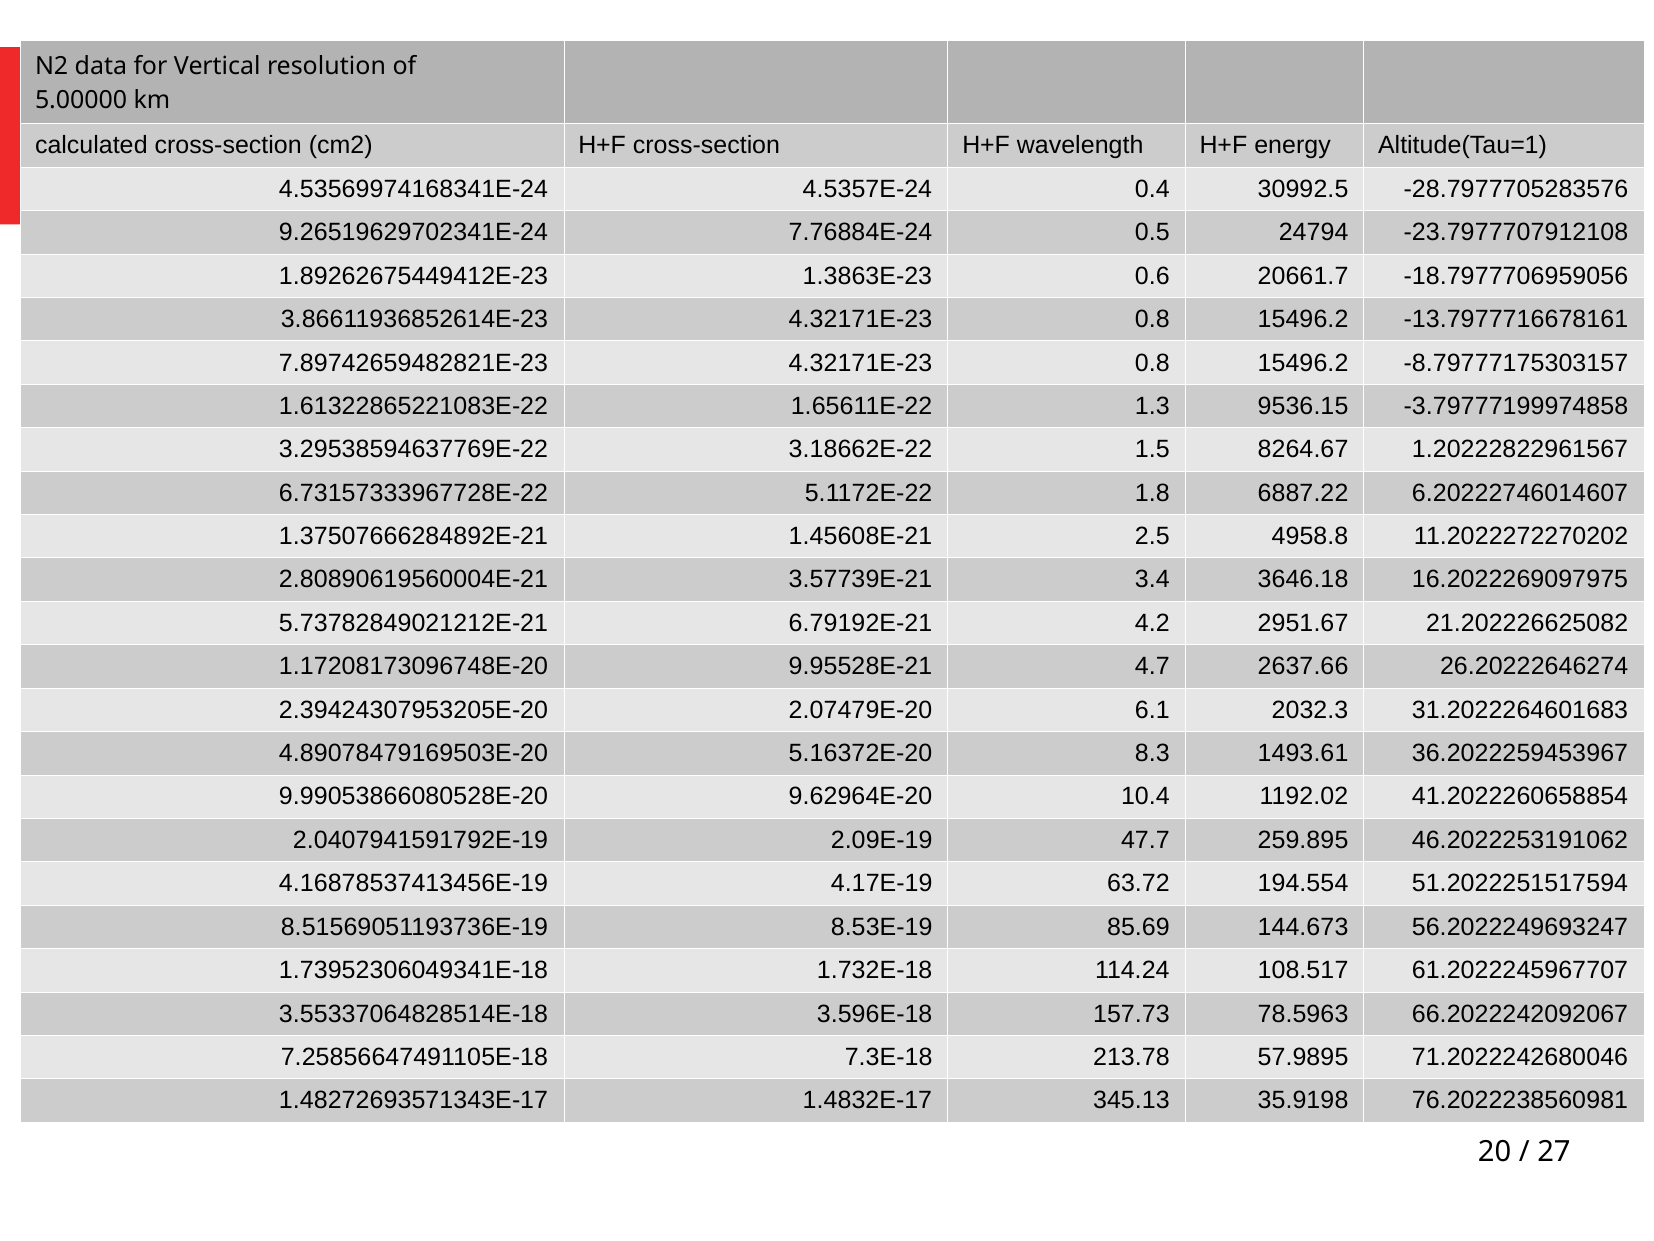

| N2 data for Vertical resolution of 5.00000 km | | | | |
| --- | --- | --- | --- | --- |
| calculated cross-section (cm2) | H+F cross-section | H+F wavelength | H+F energy | Altitude(Tau=1) |
| 4.53569974168341E-24 | 4.5357E-24 | 0.4 | 30992.5 | -28.7977705283576 |
| 9.26519629702341E-24 | 7.76884E-24 | 0.5 | 24794 | -23.7977707912108 |
| 1.89262675449412E-23 | 1.3863E-23 | 0.6 | 20661.7 | -18.7977706959056 |
| 3.86611936852614E-23 | 4.32171E-23 | 0.8 | 15496.2 | -13.7977716678161 |
| 7.89742659482821E-23 | 4.32171E-23 | 0.8 | 15496.2 | -8.79777175303157 |
| 1.61322865221083E-22 | 1.65611E-22 | 1.3 | 9536.15 | -3.79777199974858 |
| 3.29538594637769E-22 | 3.18662E-22 | 1.5 | 8264.67 | 1.20222822961567 |
| 6.73157333967728E-22 | 5.1172E-22 | 1.8 | 6887.22 | 6.20222746014607 |
| 1.37507666284892E-21 | 1.45608E-21 | 2.5 | 4958.8 | 11.2022272270202 |
| 2.80890619560004E-21 | 3.57739E-21 | 3.4 | 3646.18 | 16.2022269097975 |
| 5.73782849021212E-21 | 6.79192E-21 | 4.2 | 2951.67 | 21.202226625082 |
| 1.17208173096748E-20 | 9.95528E-21 | 4.7 | 2637.66 | 26.20222646274 |
| 2.39424307953205E-20 | 2.07479E-20 | 6.1 | 2032.3 | 31.2022264601683 |
| 4.89078479169503E-20 | 5.16372E-20 | 8.3 | 1493.61 | 36.2022259453967 |
| 9.99053866080528E-20 | 9.62964E-20 | 10.4 | 1192.02 | 41.2022260658854 |
| 2.0407941591792E-19 | 2.09E-19 | 47.7 | 259.895 | 46.2022253191062 |
| 4.16878537413456E-19 | 4.17E-19 | 63.72 | 194.554 | 51.2022251517594 |
| 8.51569051193736E-19 | 8.53E-19 | 85.69 | 144.673 | 56.2022249693247 |
| 1.73952306049341E-18 | 1.732E-18 | 114.24 | 108.517 | 61.2022245967707 |
| 3.55337064828514E-18 | 3.596E-18 | 157.73 | 78.5963 | 66.2022242092067 |
| 7.25856647491105E-18 | 7.3E-18 | 213.78 | 57.9895 | 71.2022242680046 |
| 1.48272693571343E-17 | 1.4832E-17 | 345.13 | 35.9198 | 76.2022238560981 |
20